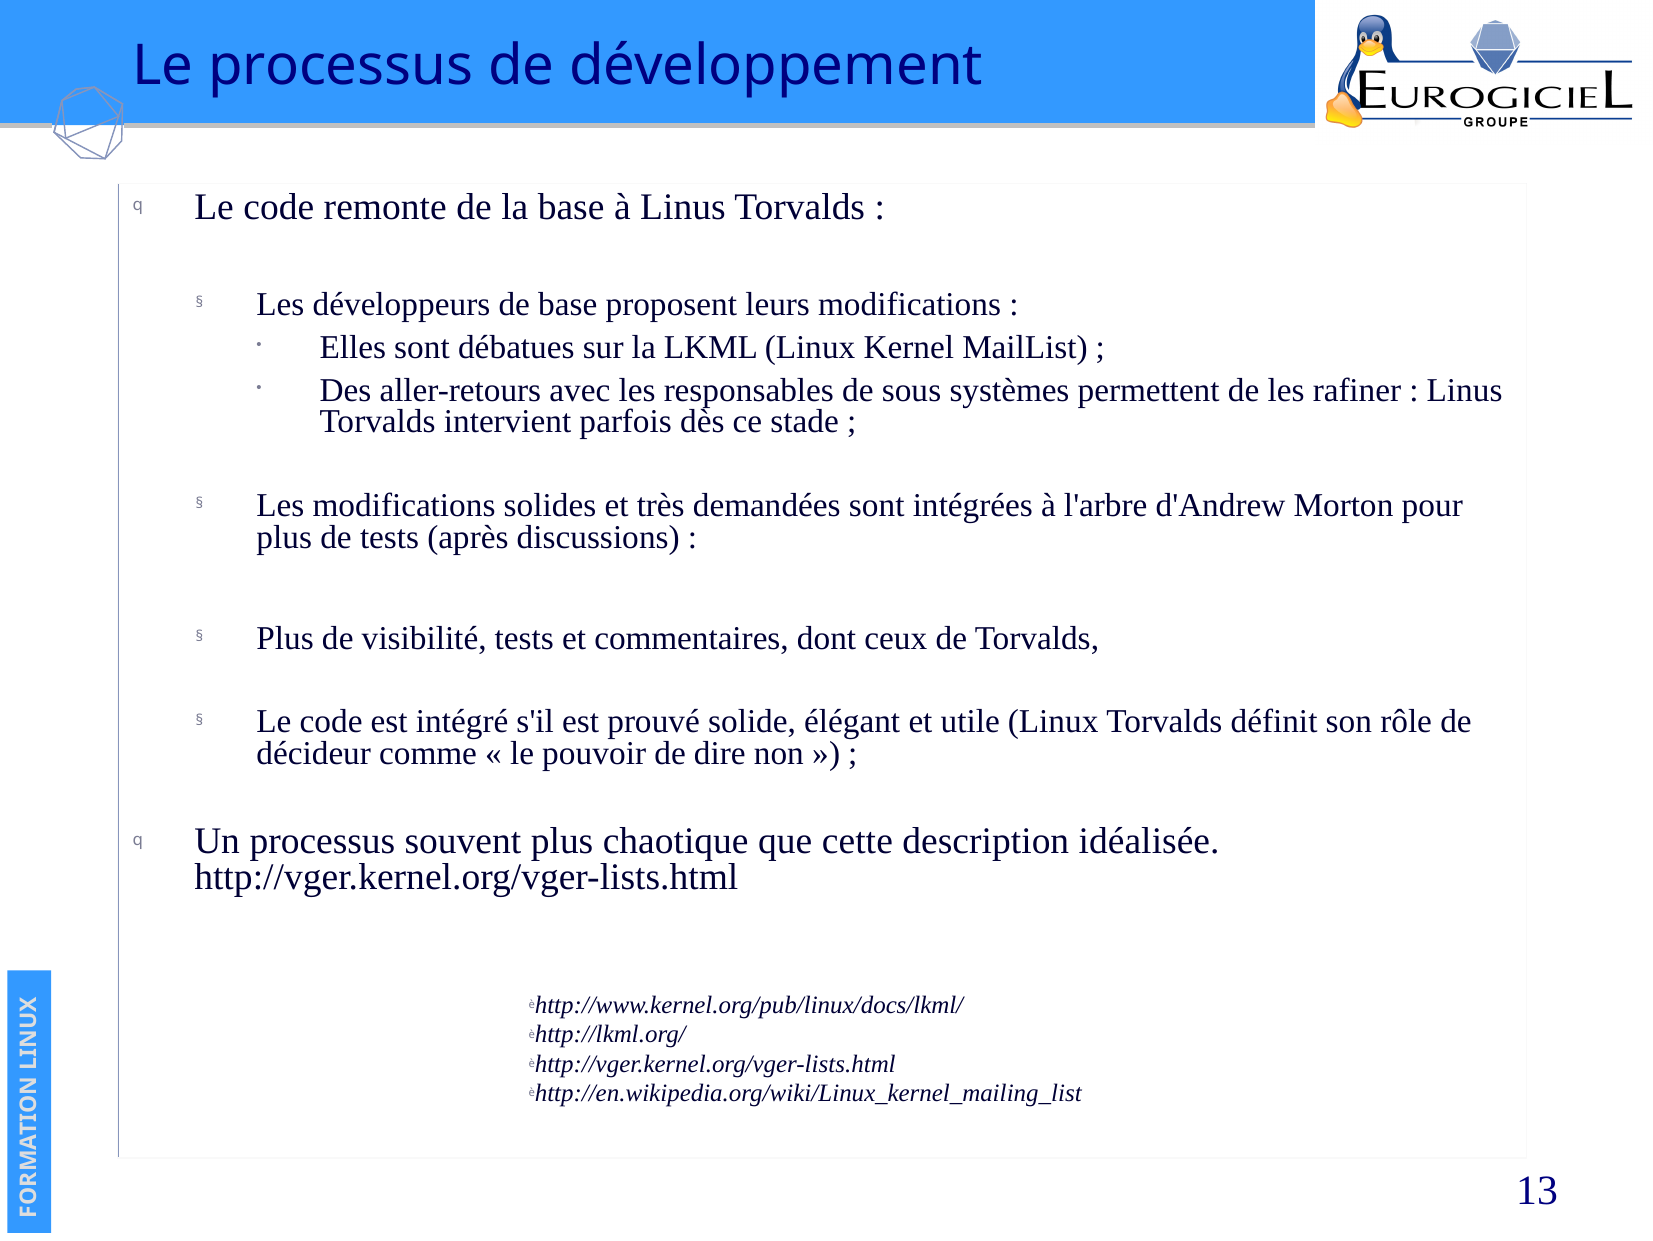

# Le processus de développement
Le code remonte de la base à Linus Torvalds :
Les développeurs de base proposent leurs modifications :
Elles sont débatues sur la LKML (Linux Kernel MailList) ;
Des aller-retours avec les responsables de sous systèmes permettent de les rafiner : Linus Torvalds intervient parfois dès ce stade ;
Les modifications solides et très demandées sont intégrées à l'arbre d'Andrew Morton pour plus de tests (après discussions) :
Plus de visibilité, tests et commentaires, dont ceux de Torvalds,
Le code est intégré s'il est prouvé solide, élégant et utile (Linux Torvalds définit son rôle de décideur comme « le pouvoir de dire non ») ;
Un processus souvent plus chaotique que cette description idéalisée.
http://vger.kernel.org/vger-lists.html
http://www.kernel.org/pub/linux/docs/lkml/
http://lkml.org/
http://vger.kernel.org/vger-lists.html
http://en.wikipedia.org/wiki/Linux_kernel_mailing_list